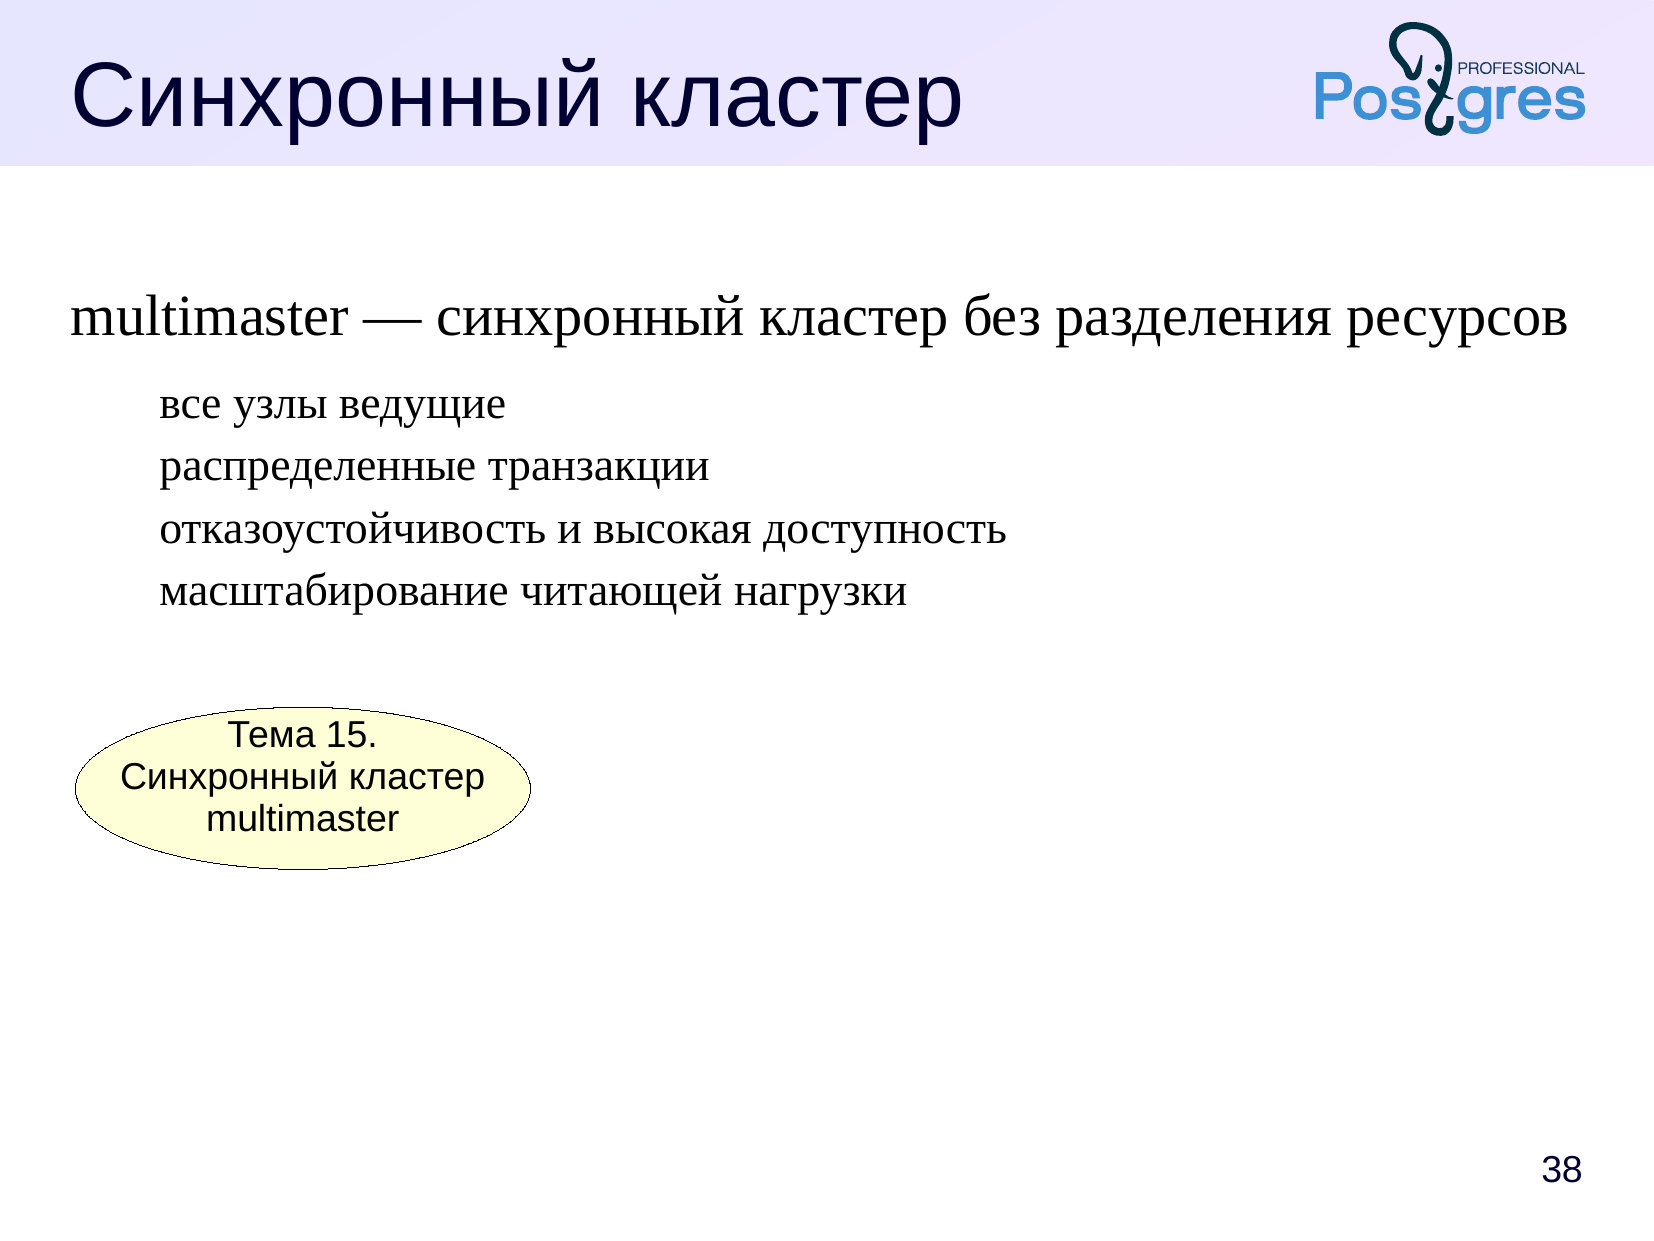

# Синхронный кластер
multimaster — синхронный кластер без разделения ресурсов
все узлы ведущие
распределенные транзакции
отказоустойчивость и высокая доступность
масштабирование читающей нагрузки
Тема 15.
Синхронный кластер
multimaster